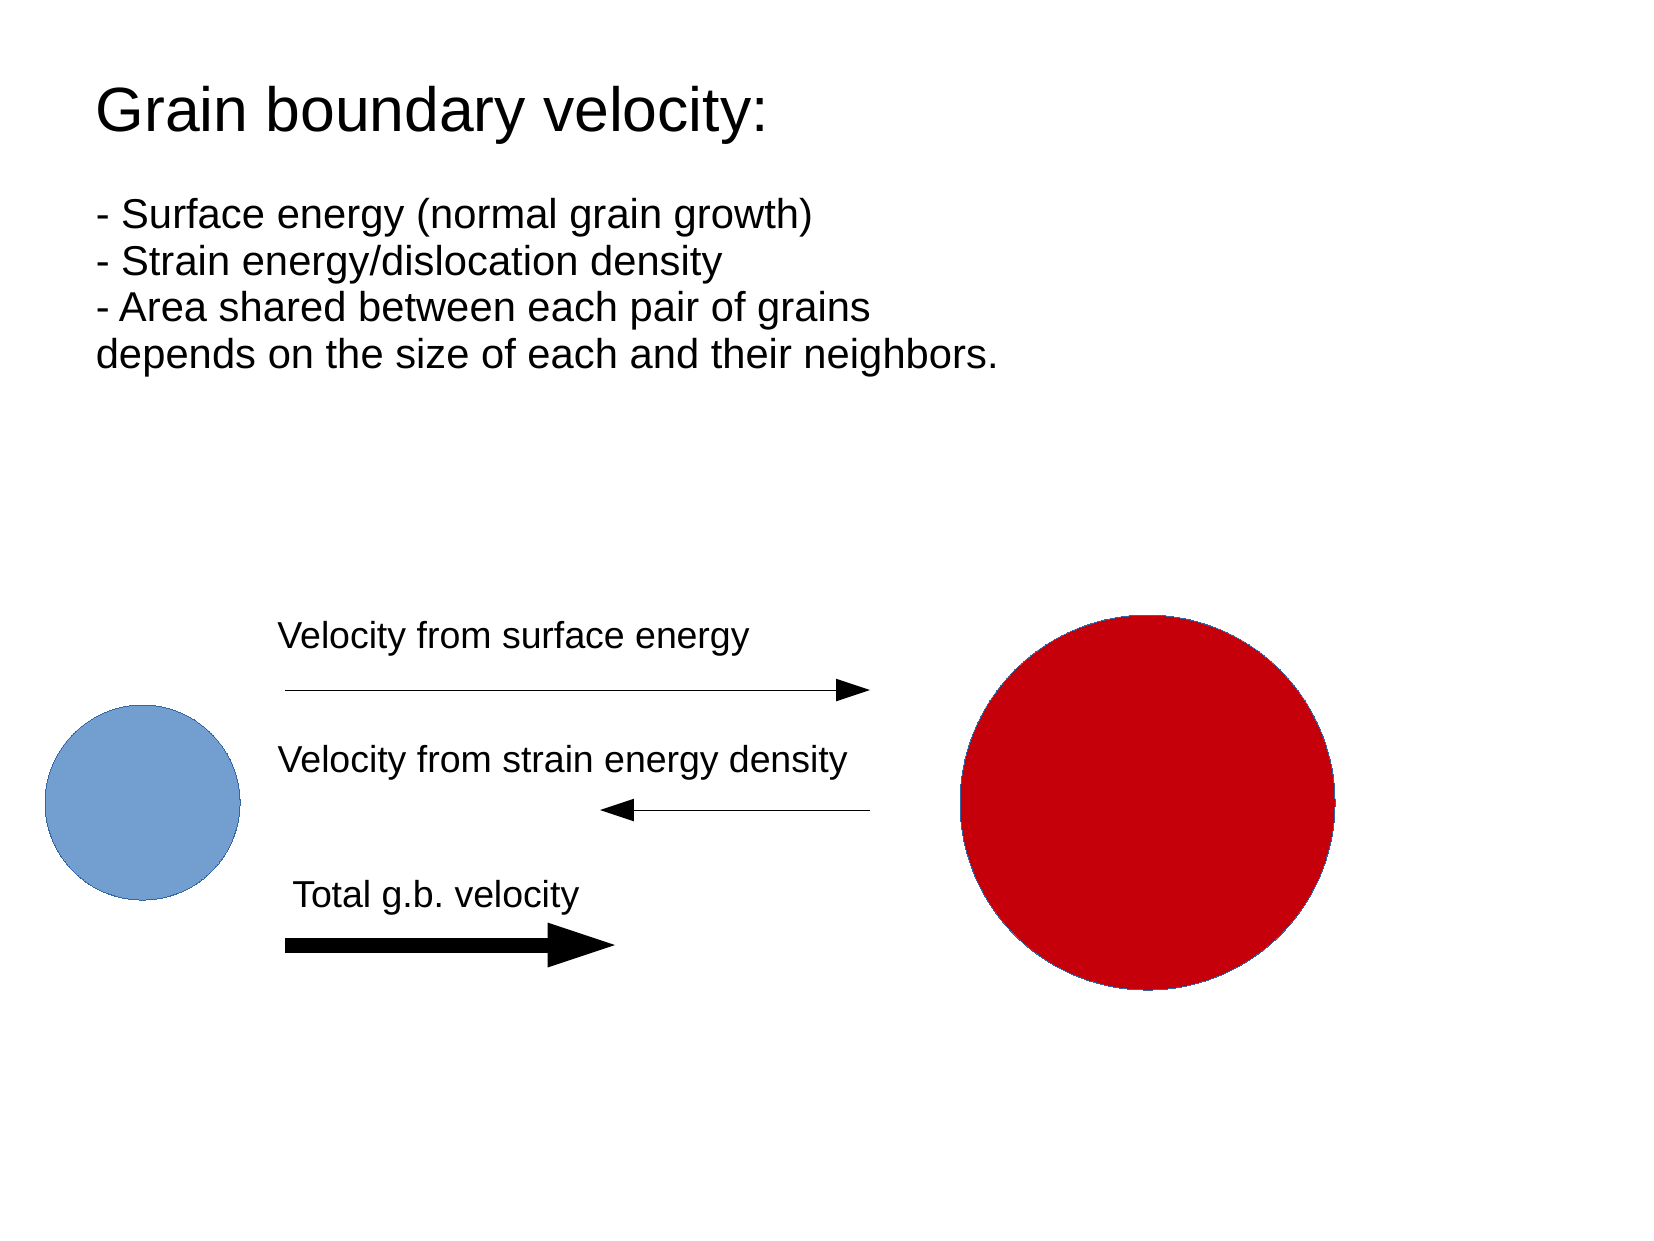

Grain boundary velocity:
- Surface energy (normal grain growth)
- Strain energy/dislocation density
- Area shared between each pair of grains depends on the size of each and their neighbors.
Velocity from surface energy
Velocity from strain energy density
Total g.b. velocity